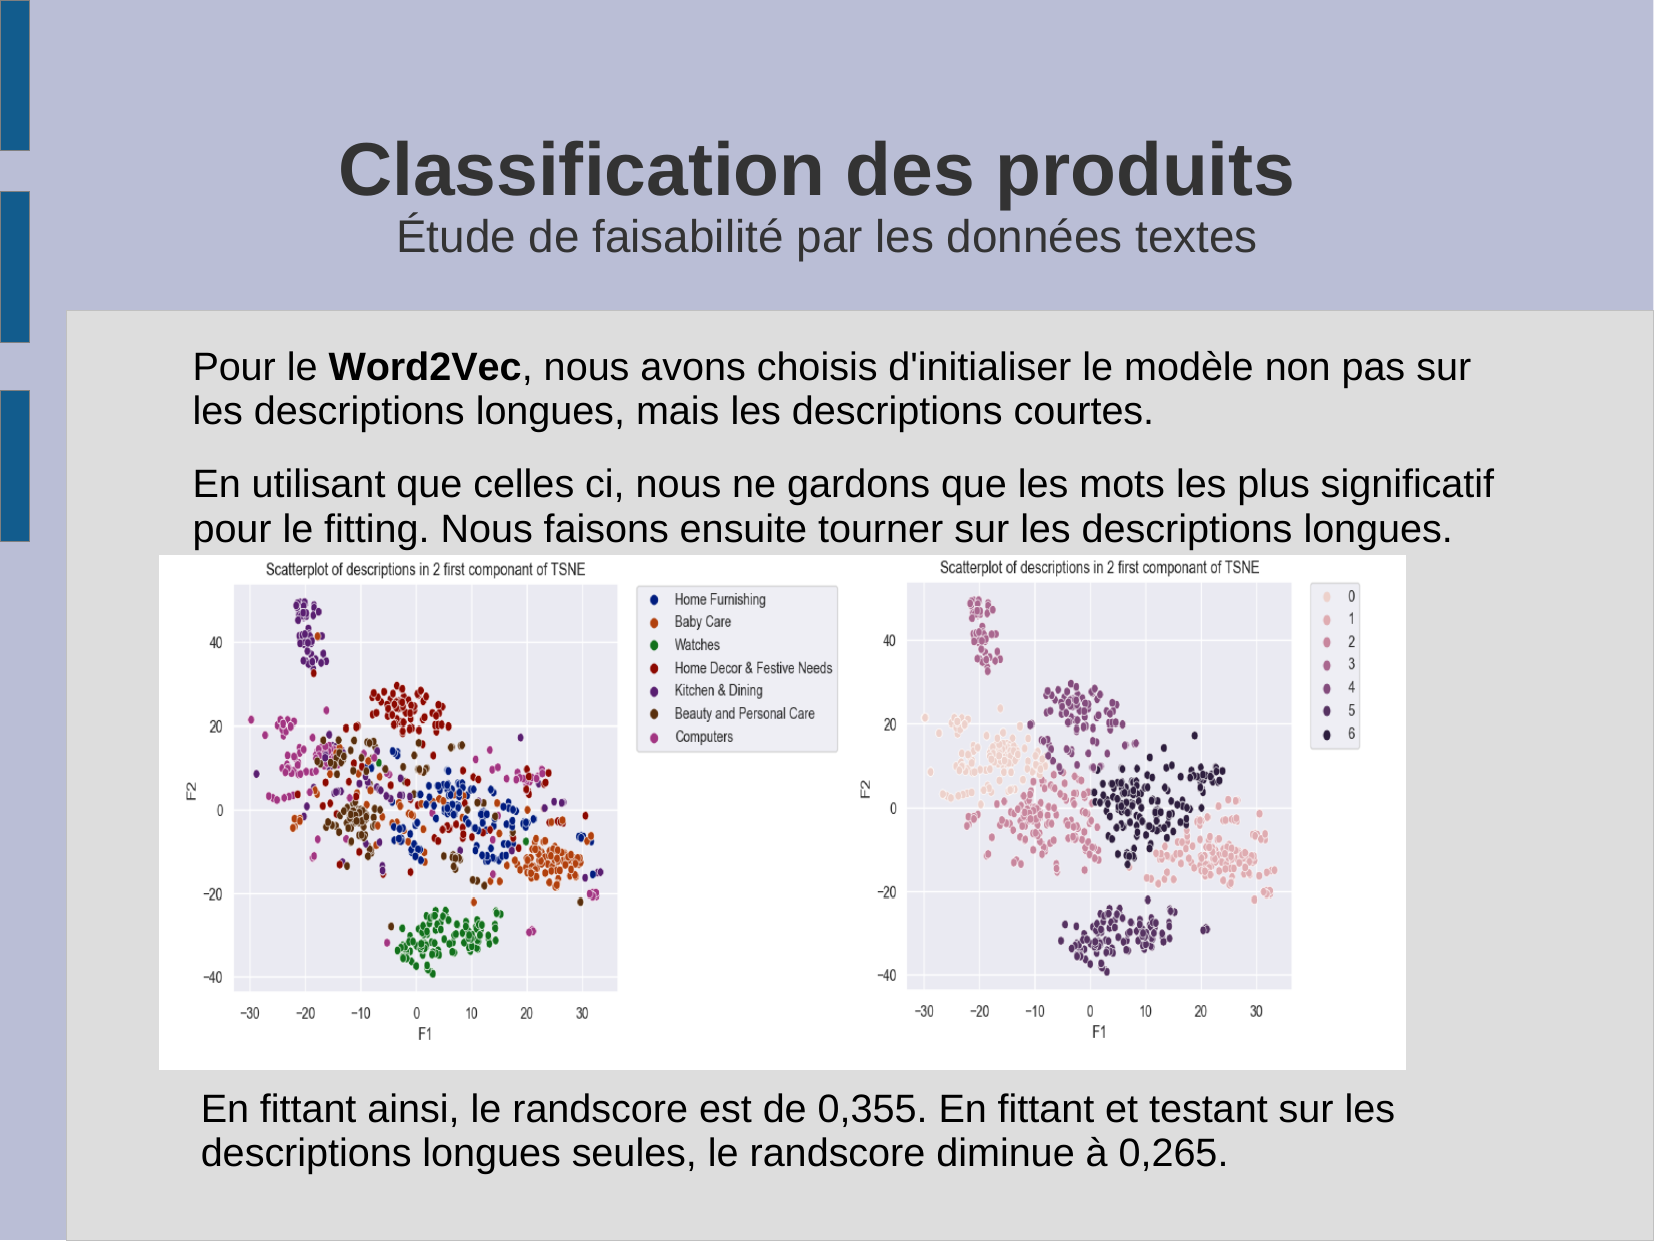

# Classification des produits Étude de faisabilité par les données textes
Pour le Word2Vec, nous avons choisis d'initialiser le modèle non pas sur les descriptions longues, mais les descriptions courtes.
En utilisant que celles ci, nous ne gardons que les mots les plus significatif pour le fitting. Nous faisons ensuite tourner sur les descriptions longues.
En fittant ainsi, le randscore est de 0,355. En fittant et testant sur les descriptions longues seules, le randscore diminue à 0,265.